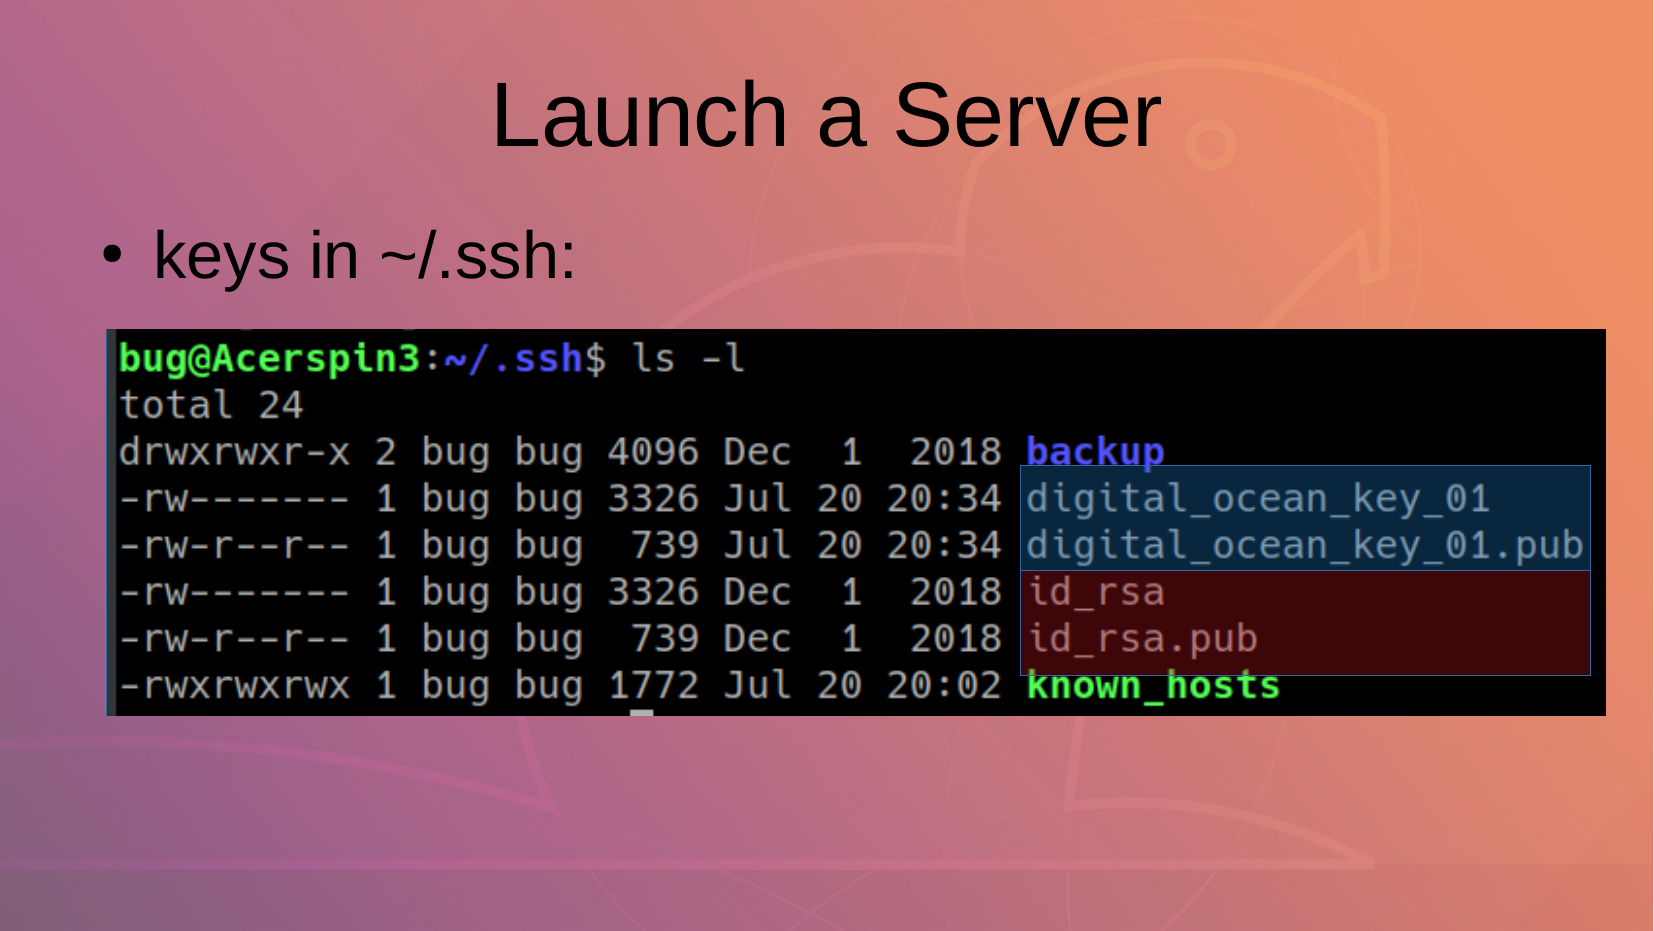

# Launch a Server
keys in ~/.ssh: